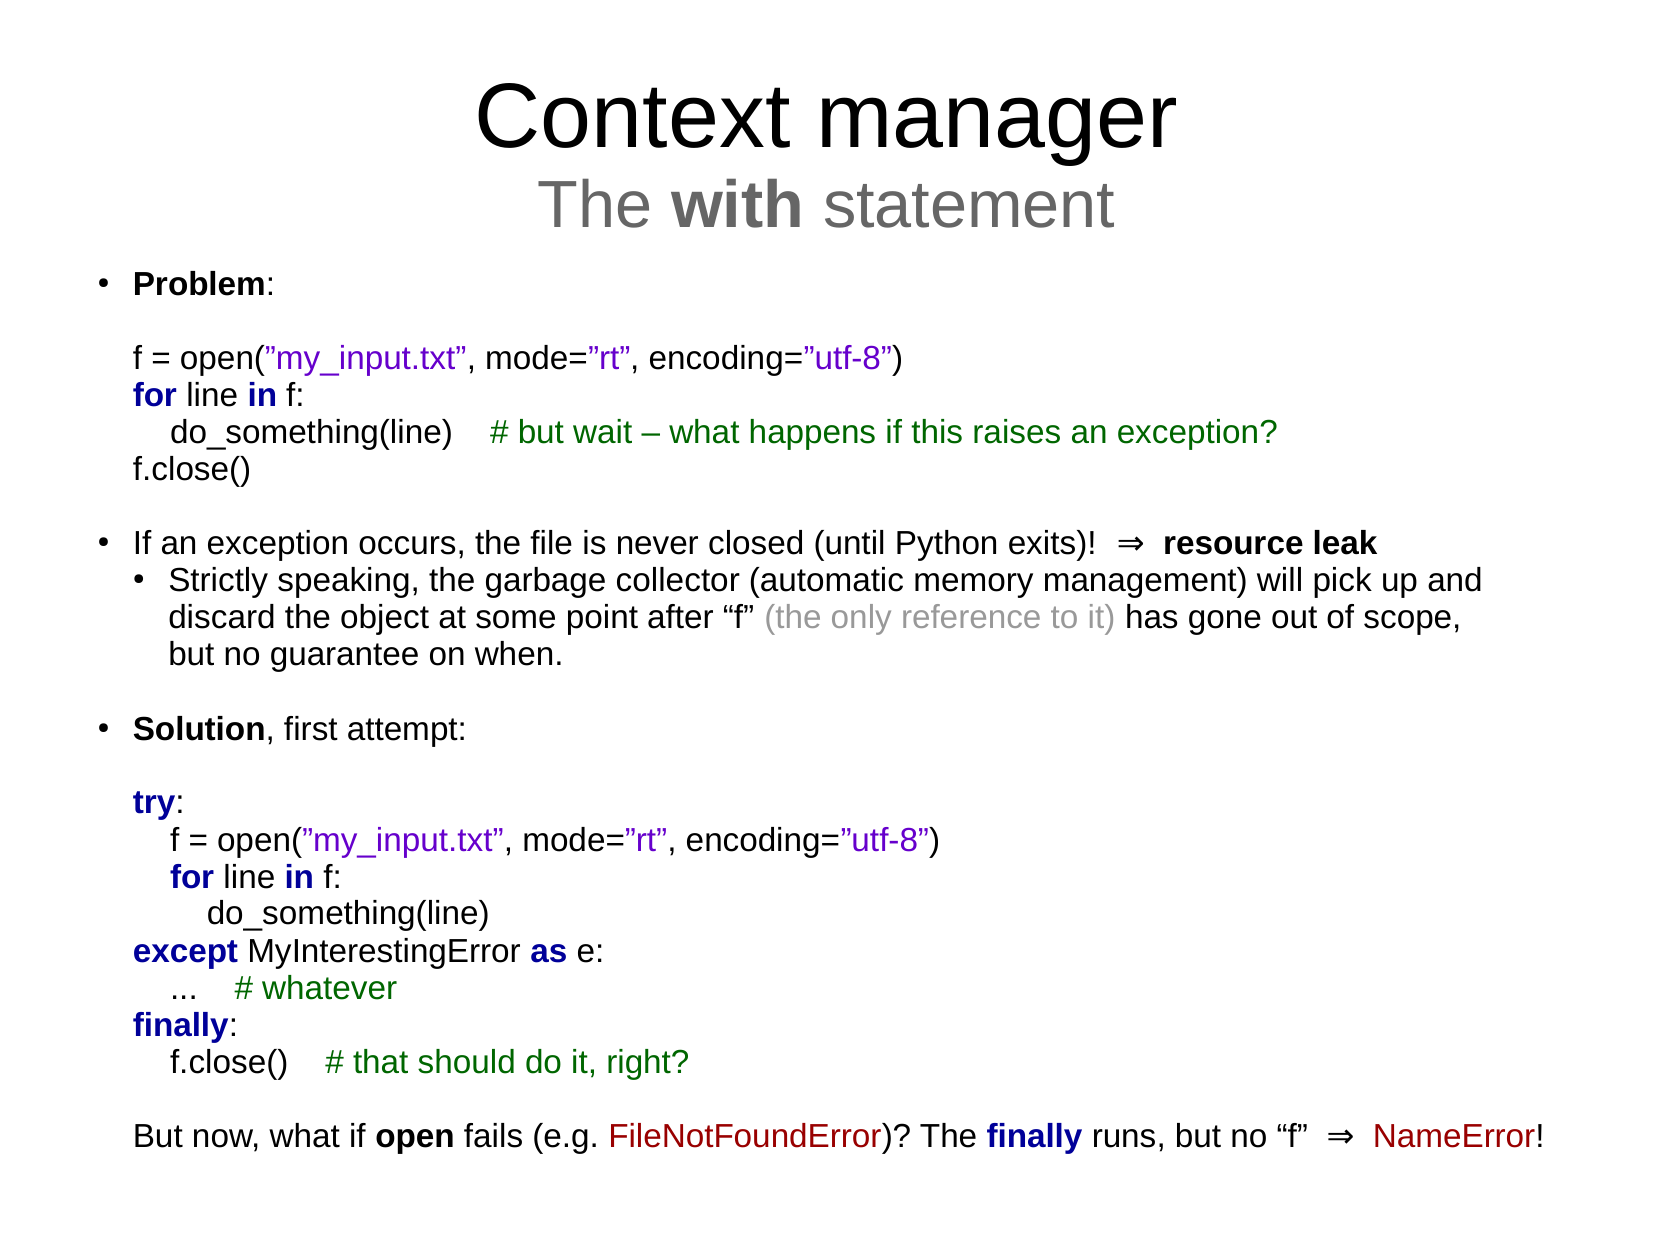

# Context manager The with statement
Problem:
f = open(”my_input.txt”, mode=”rt”, encoding=”utf-8”)
for line in f:
 do_something(line) # but wait – what happens if this raises an exception?
f.close()
If an exception occurs, the file is never closed (until Python exits)! ⇒ resource leak
Strictly speaking, the garbage collector (automatic memory management) will pick up and
discard the object at some point after “f” (the only reference to it) has gone out of scope,
but no guarantee on when.
Solution, first attempt:
try:
 f = open(”my_input.txt”, mode=”rt”, encoding=”utf-8”)
 for line in f:
 do_something(line)
except MyInterestingError as e:
 ... # whatever
finally:
 f.close() # that should do it, right?
But now, what if open fails (e.g. FileNotFoundError)? The finally runs, but no “f” ⇒ NameError!